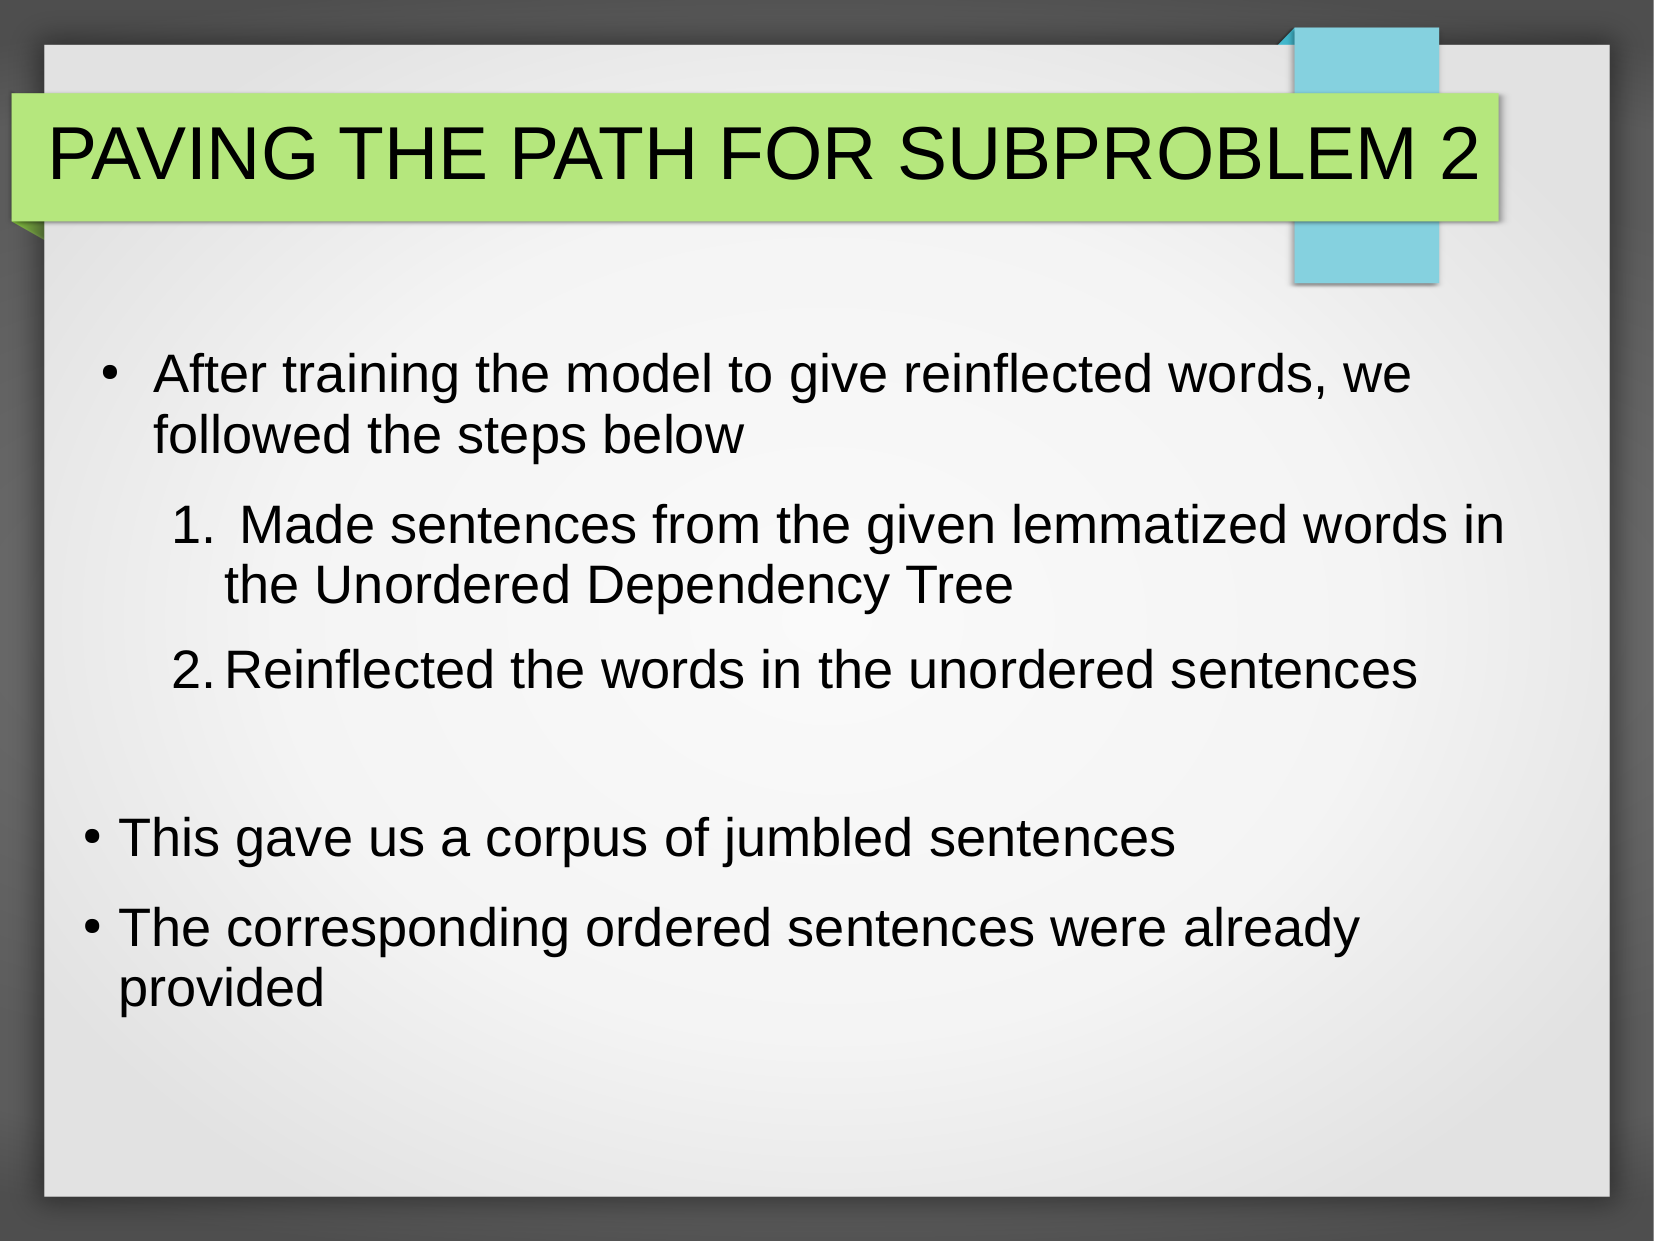

# PAVING THE PATH FOR SUBPROBLEM 2
After training the model to give reinflected words, we followed the steps below
 Made sentences from the given lemmatized words in the Unordered Dependency Tree
Reinflected the words in the unordered sentences
This gave us a corpus of jumbled sentences
The corresponding ordered sentences were already provided